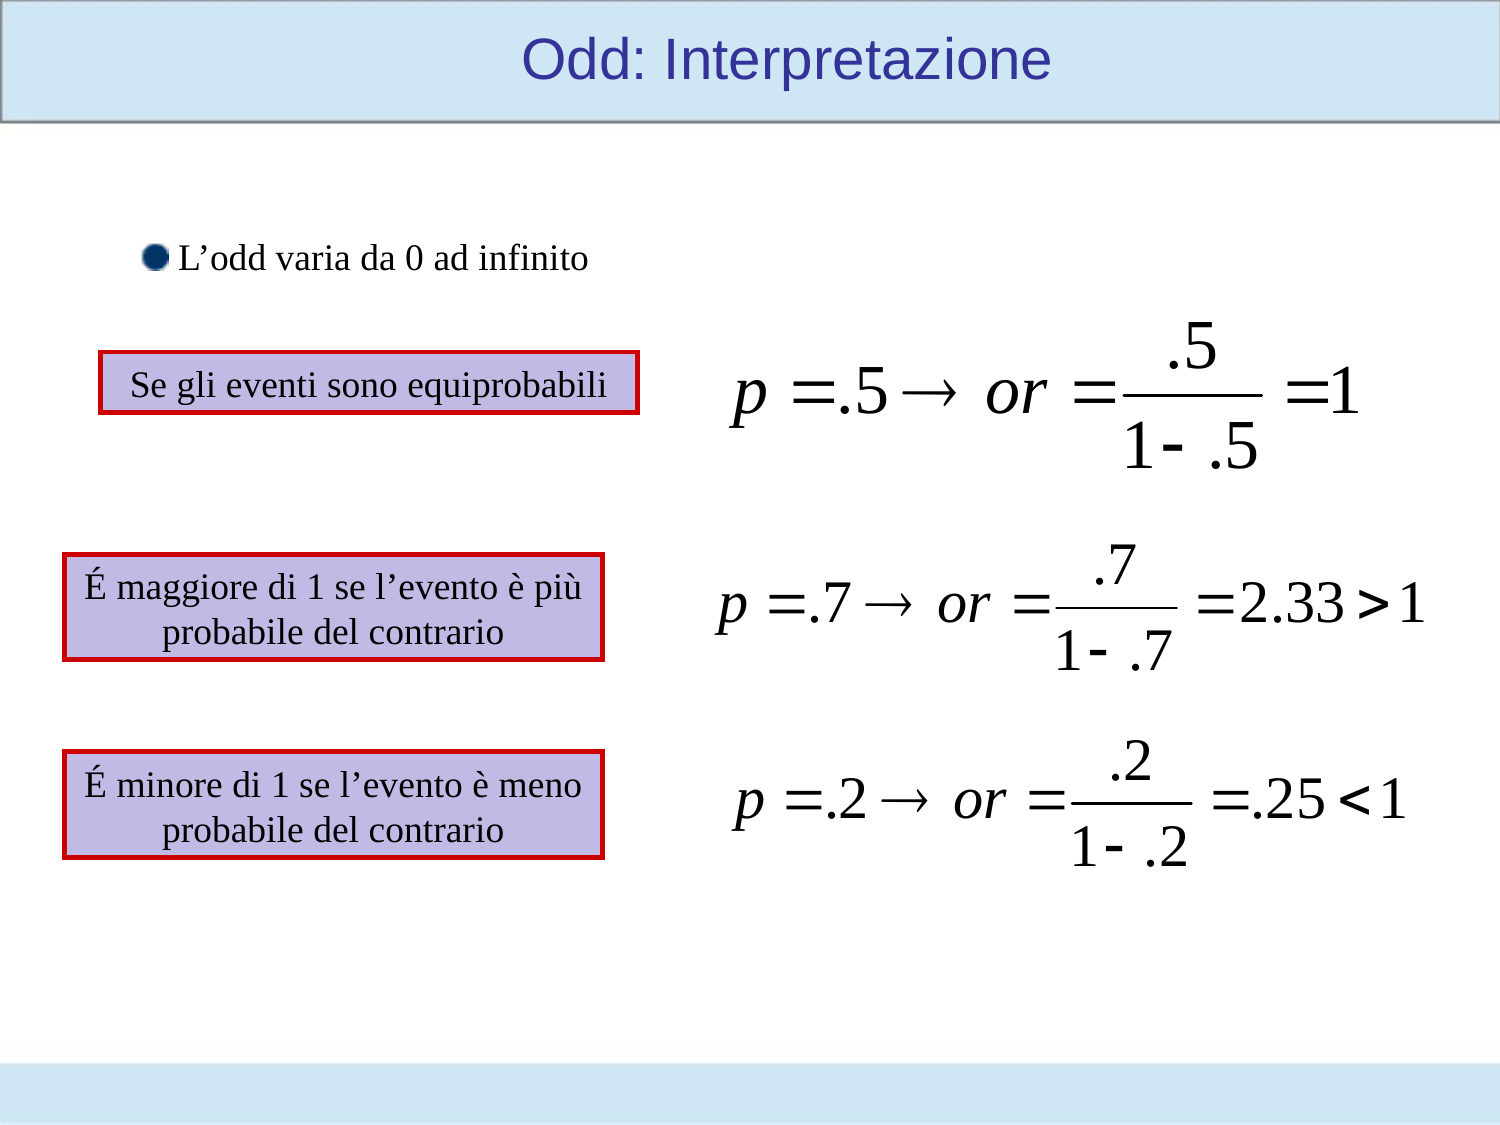

# Odd: Interpretazione
 L’odd varia da 0 ad infinito
Se gli eventi sono equiprobabili
É maggiore di 1 se l’evento è più probabile del contrario
É minore di 1 se l’evento è meno probabile del contrario